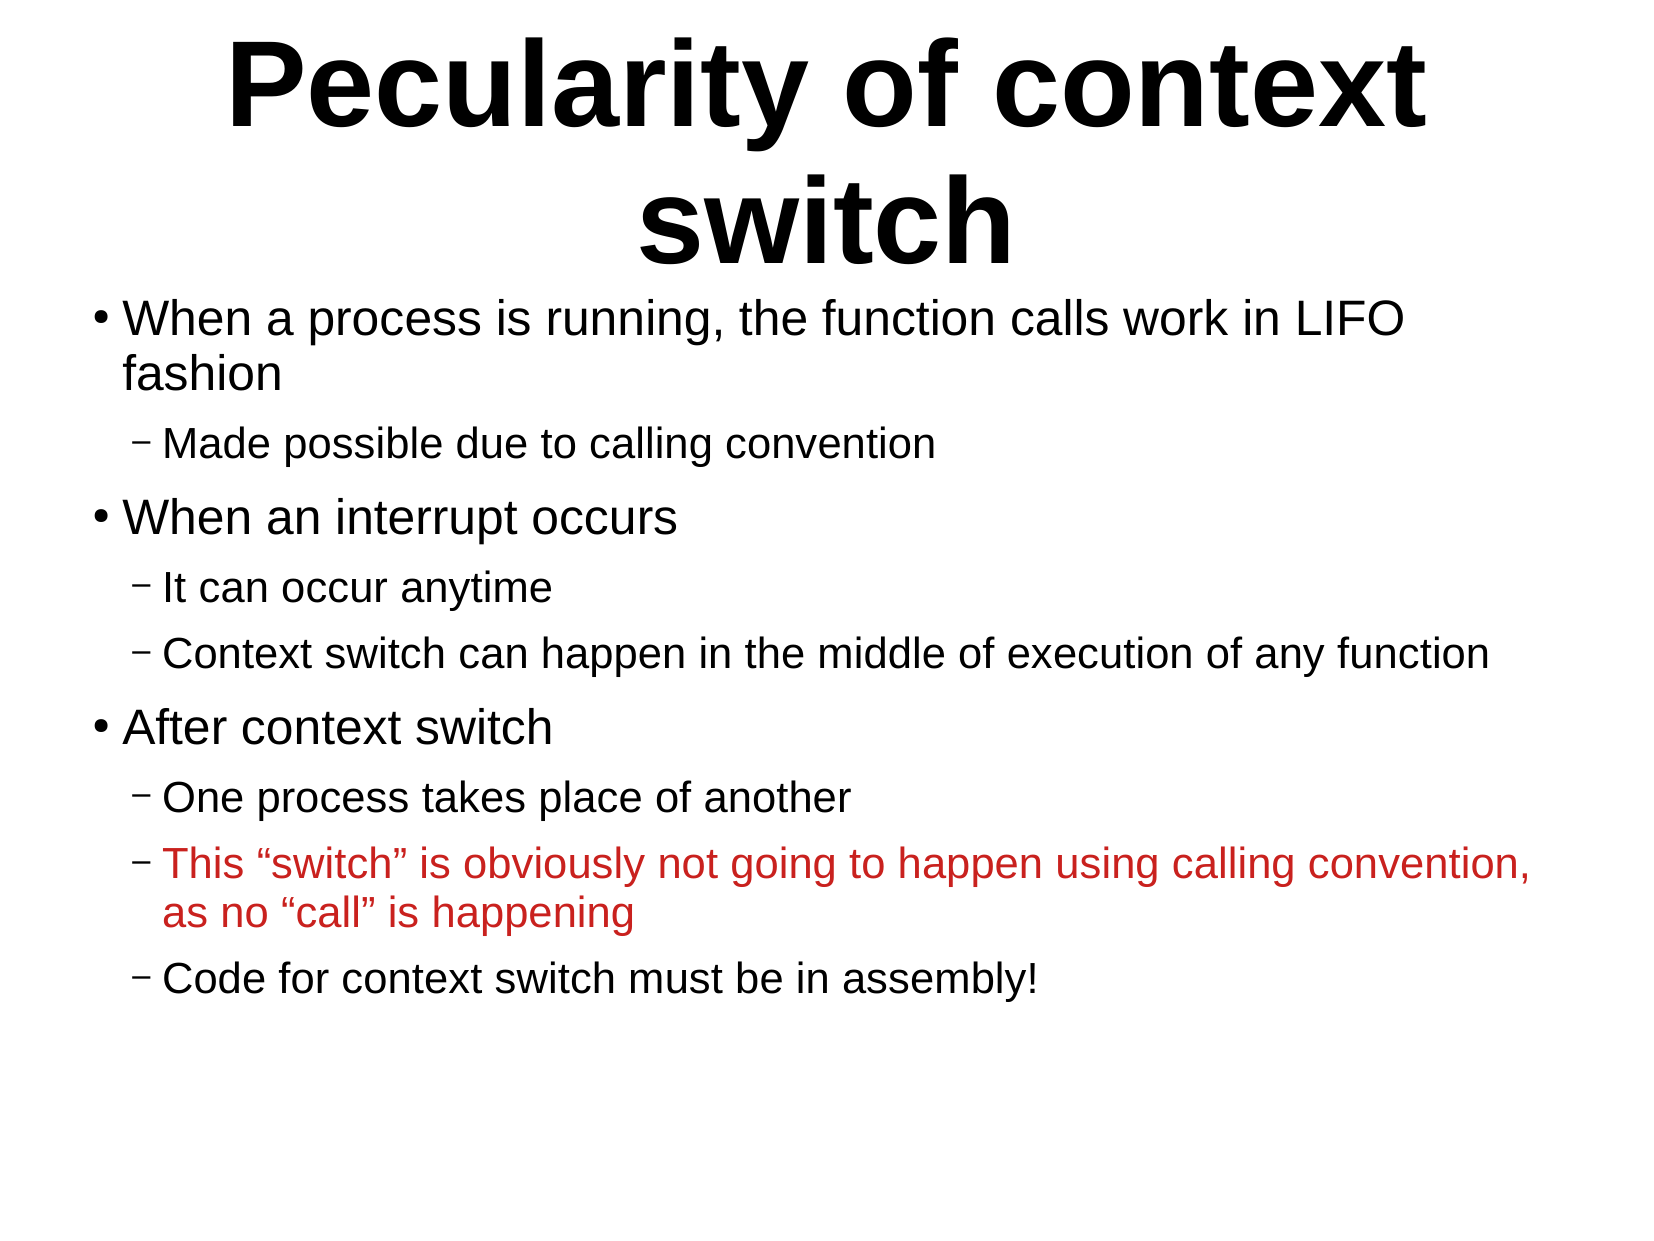

# Pecularity of context switch
When a process is running, the function calls work in LIFO fashion
Made possible due to calling convention
When an interrupt occurs
It can occur anytime
Context switch can happen in the middle of execution of any function
After context switch
One process takes place of another
This “switch” is obviously not going to happen using calling convention, as no “call” is happening
Code for context switch must be in assembly!